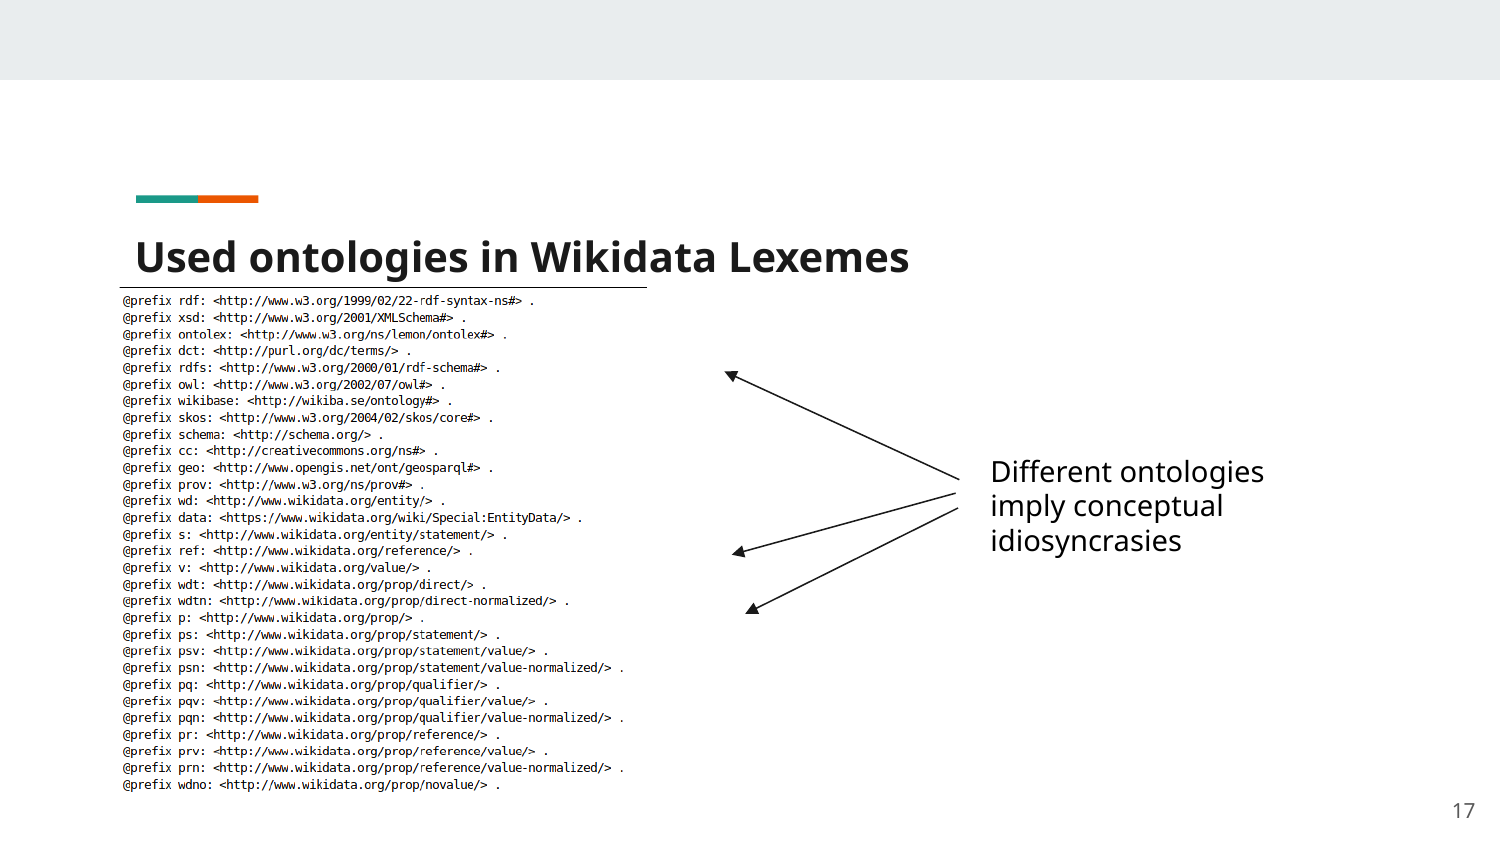

# Used ontologies in Wikidata Lexemes
Different ontologies imply conceptual idiosyncrasies